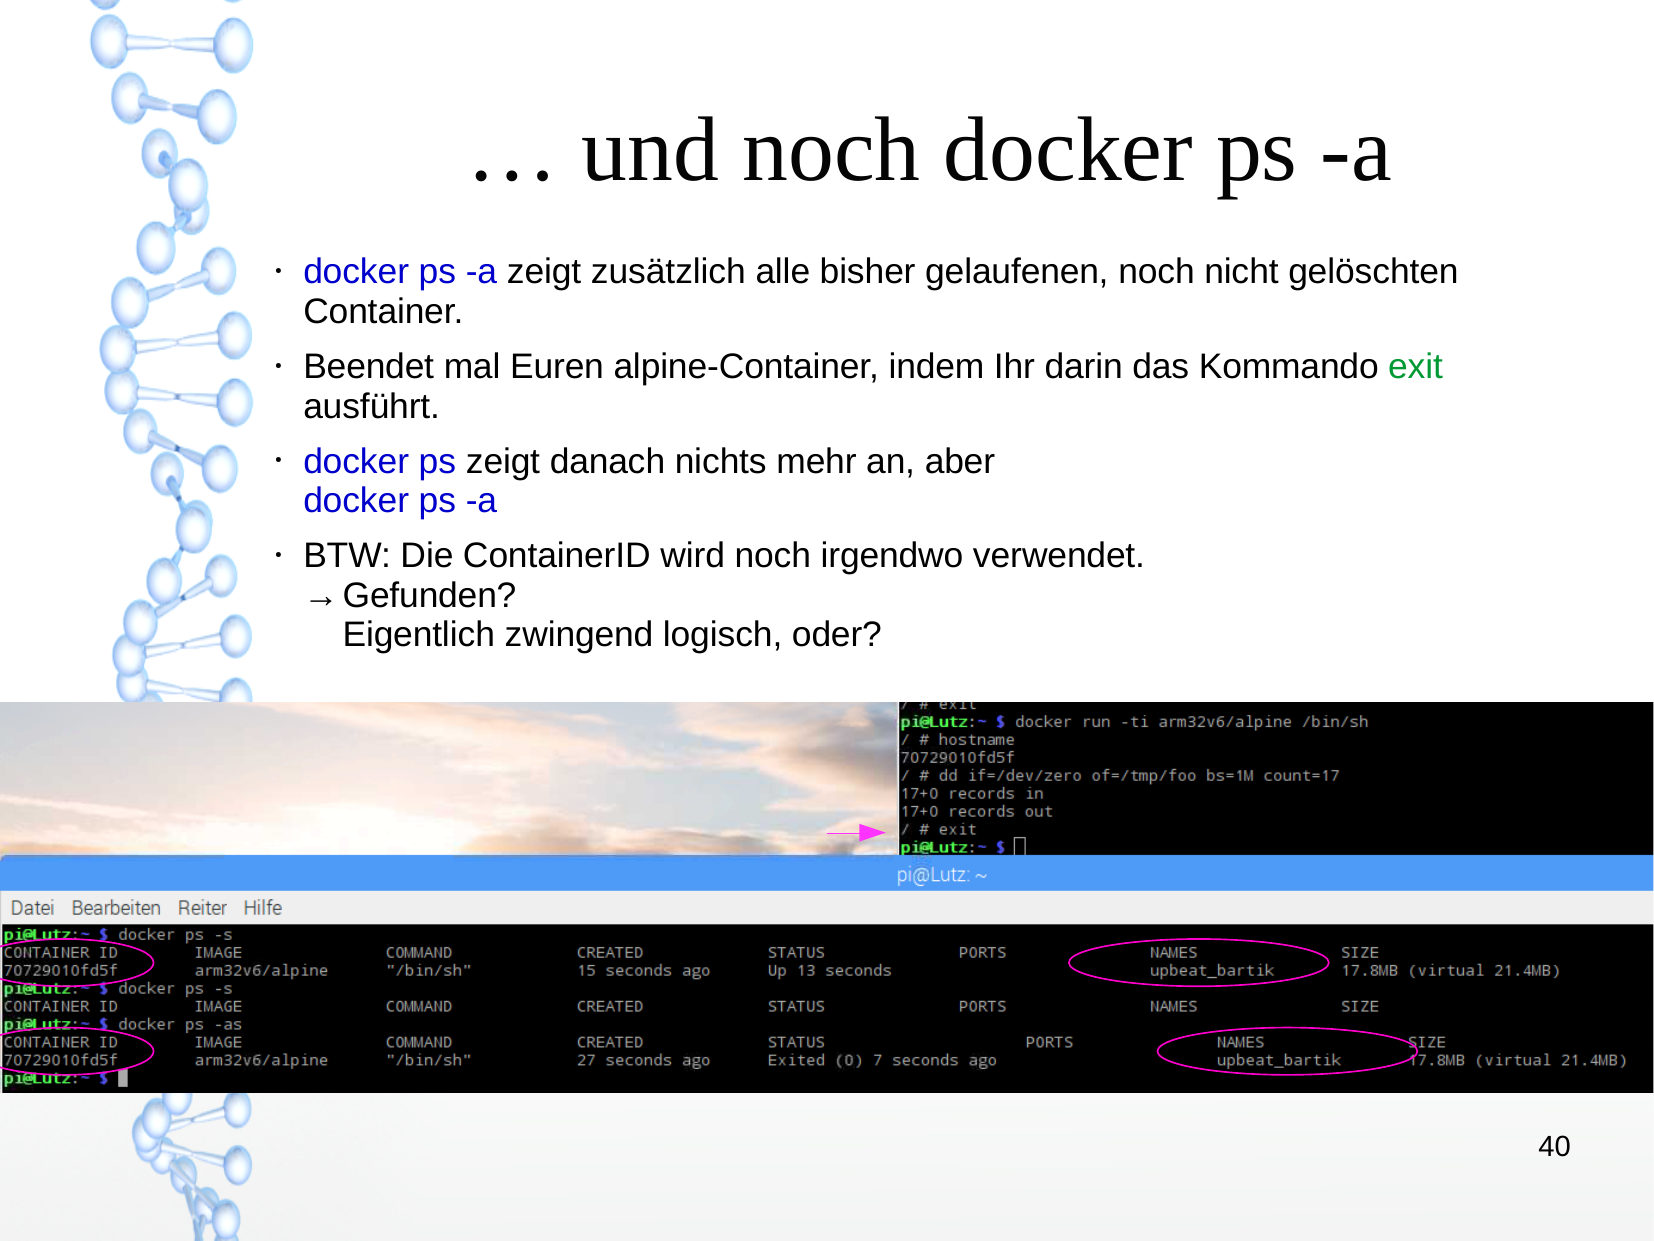

# … und noch docker ps -a
docker ps -a zeigt zusätzlich alle bisher gelaufenen, noch nicht gelöschten Container.
Beendet mal Euren alpine-Container, indem Ihr darin das Kommando exit ausführt.
docker ps zeigt danach nichts mehr an, aber
docker ps -a
BTW: Die ContainerID wird noch irgendwo verwendet.
→	Gefunden?
	Eigentlich zwingend logisch, oder?
40